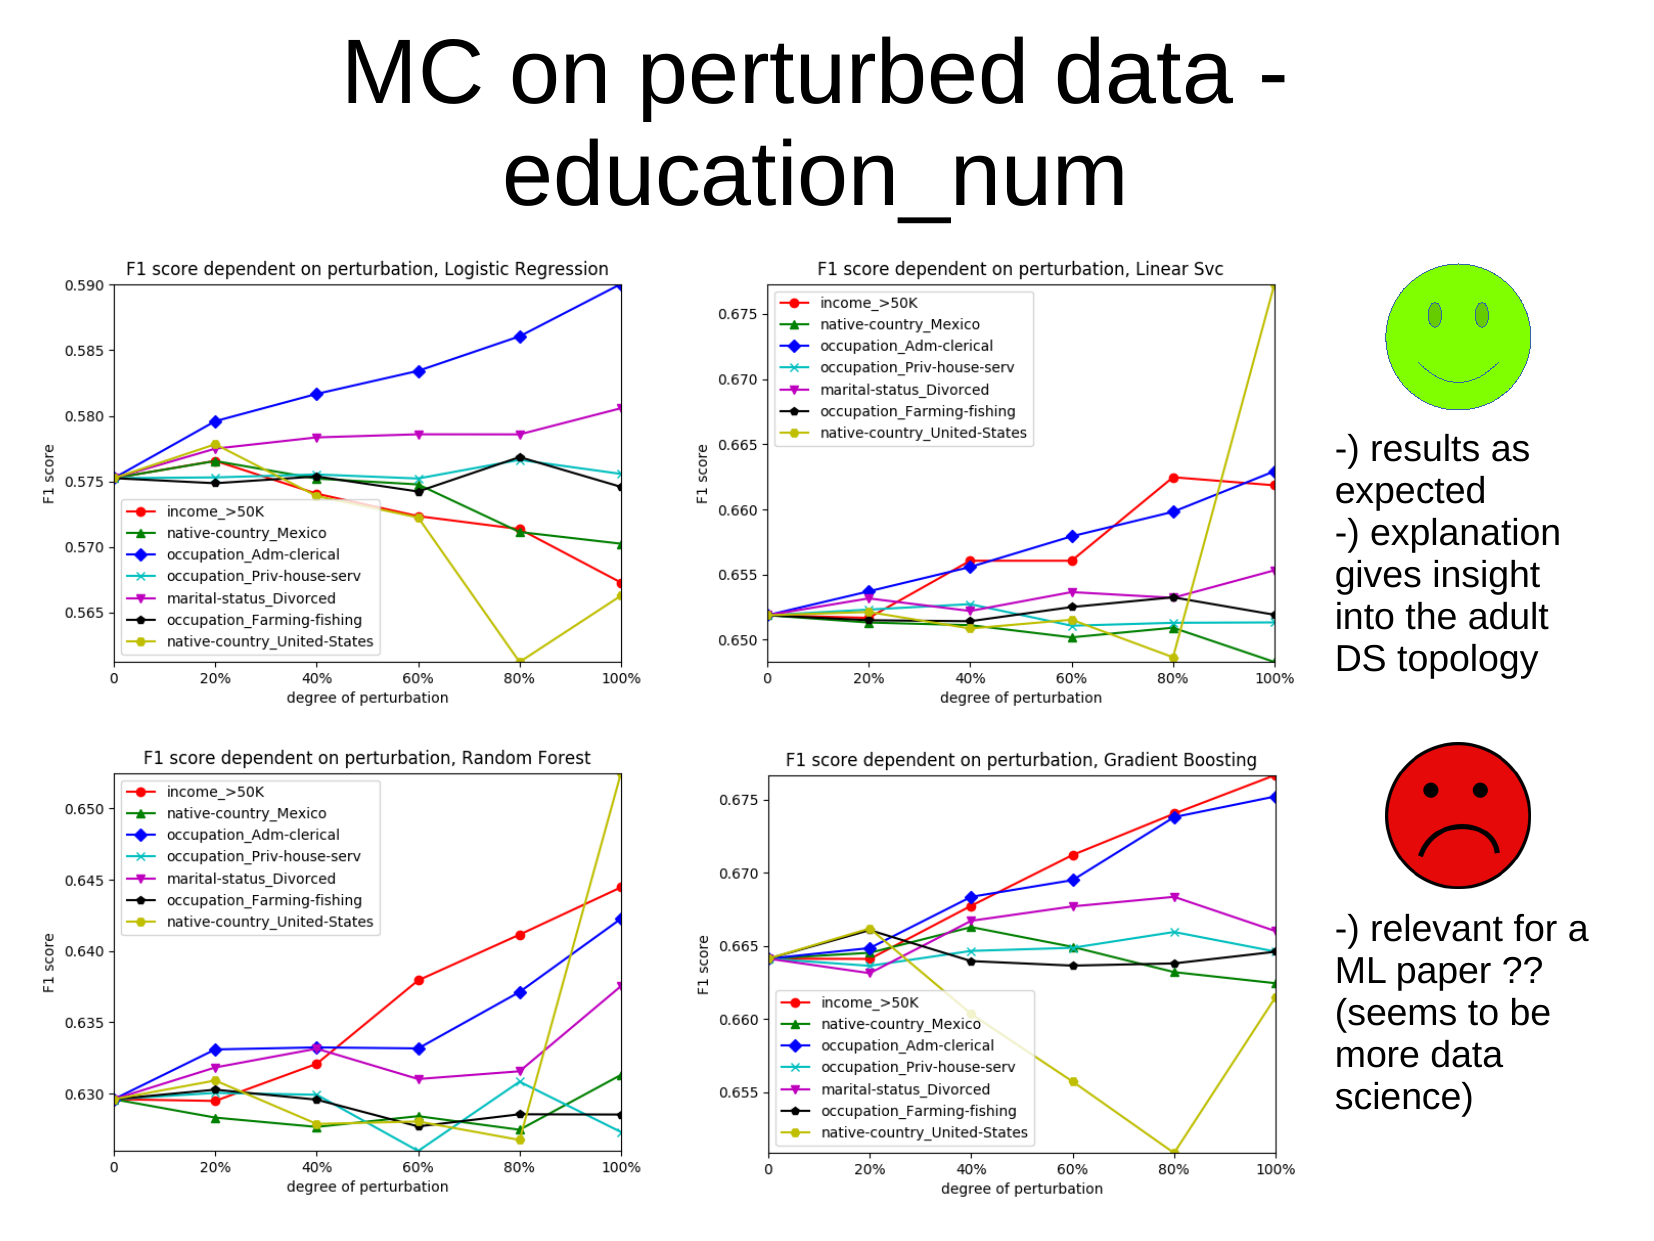

# MC on perturbed data - education_num
-) results as expected
-) explanation gives insight into the adult DS topology
-) relevant for a ML paper ?? (seems to be more data science)